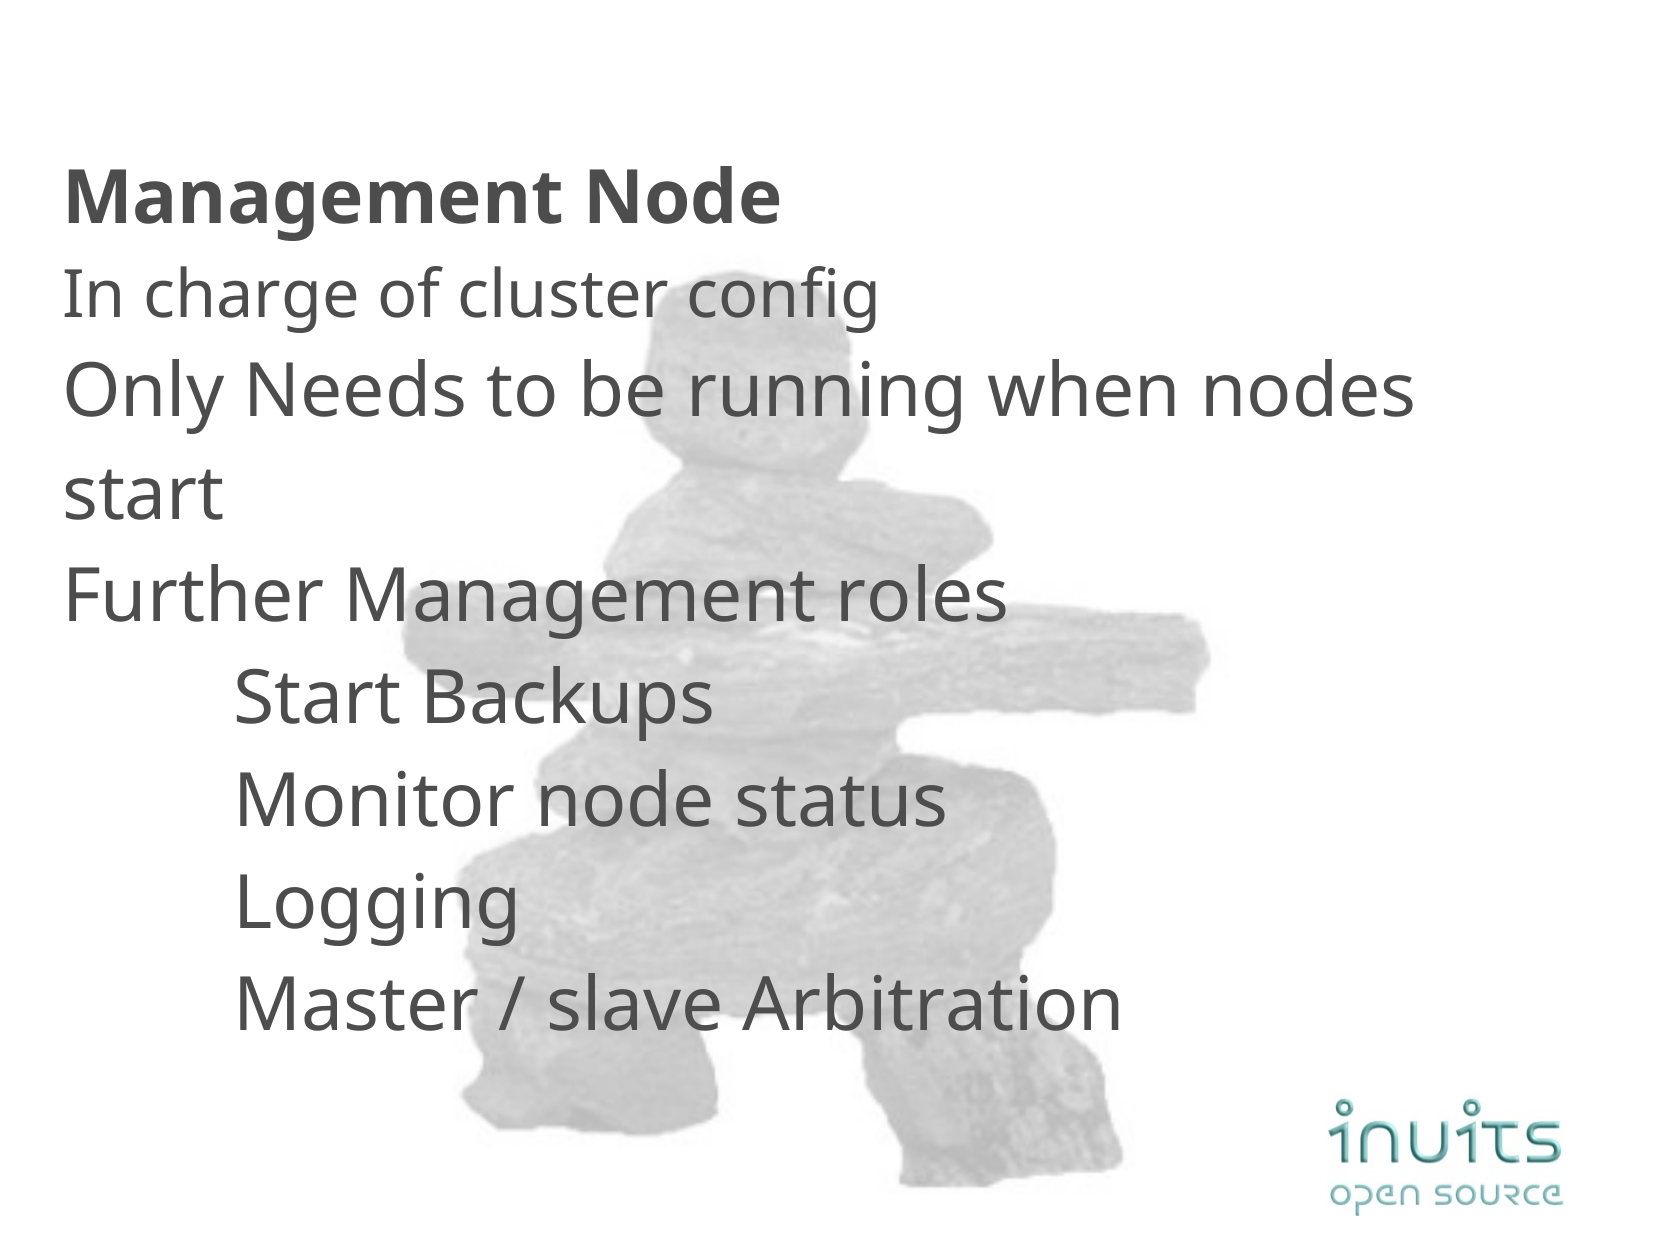

Management Node
In charge of cluster config
Only Needs to be running when nodes
start
Further Management roles
Start Backups
Monitor node status
Logging
Master / slave Arbitration
#